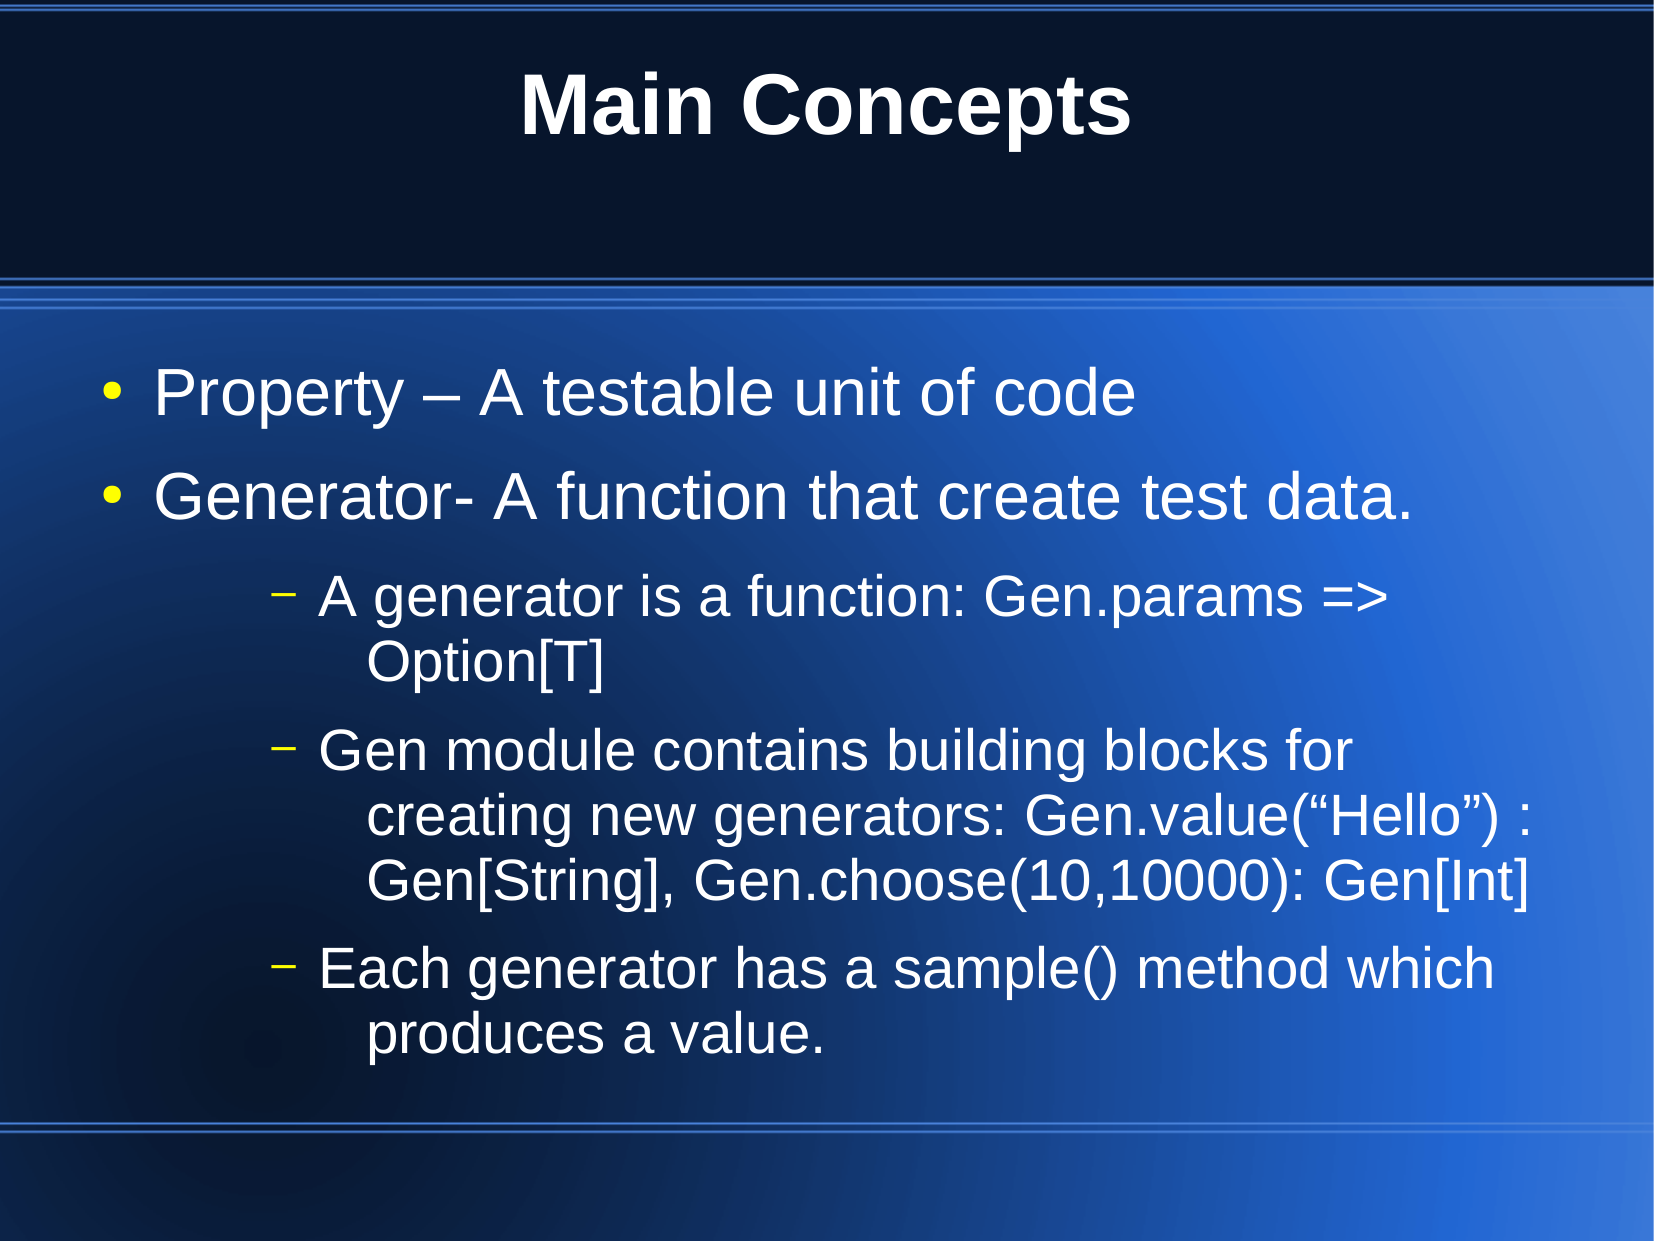

# Main Concepts
Property – A testable unit of code
Generator- A function that create test data.
A generator is a function: Gen.params => Option[T]
Gen module contains building blocks for creating new generators: Gen.value(“Hello”) : Gen[String], Gen.choose(10,10000): Gen[Int]
Each generator has a sample() method which produces a value.